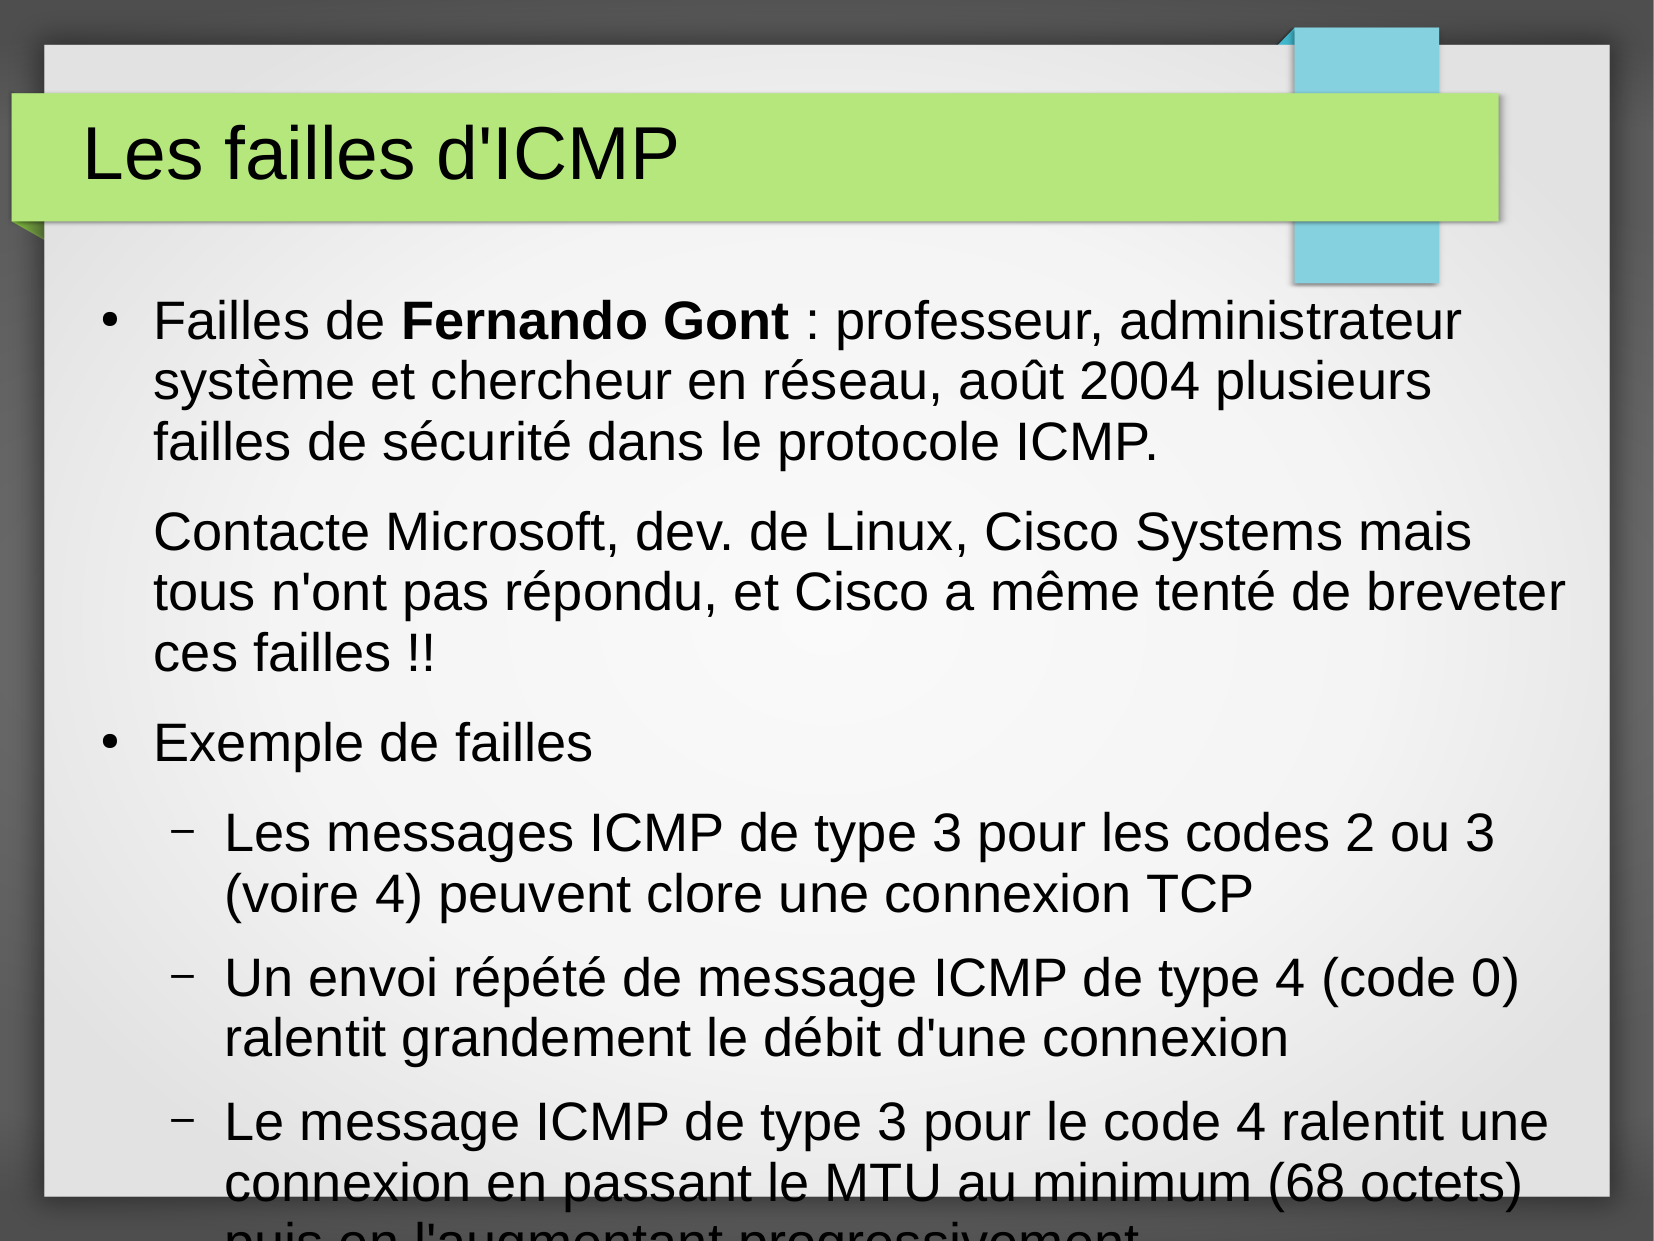

# Les failles d'ICMP
Failles de Fernando Gont : professeur, administrateur système et chercheur en réseau, août 2004 plusieurs failles de sécurité dans le protocole ICMP.
Contacte Microsoft, dev. de Linux, Cisco Systems mais tous n'ont pas répondu, et Cisco a même tenté de breveter ces failles !!
Exemple de failles
Les messages ICMP de type 3 pour les codes 2 ou 3 (voire 4) peuvent clore une connexion TCP
Un envoi répété de message ICMP de type 4 (code 0) ralentit grandement le débit d'une connexion
Le message ICMP de type 3 pour le code 4 ralentit une connexion en passant le MTU au minimum (68 octets) puis en l'augmentant progressivement
ICMP Redirect
Les messages ICMP de type 5 (redirection) peuvent être utilisés de manière malhonnête pour traverser un pare-feu. L'attaque consiste à faire passer un ordinateur par un chemin détourné qui va éviter le pare-feu.
La solution consiste à configurer l'ordinateur pour ignorer ce genre de message.